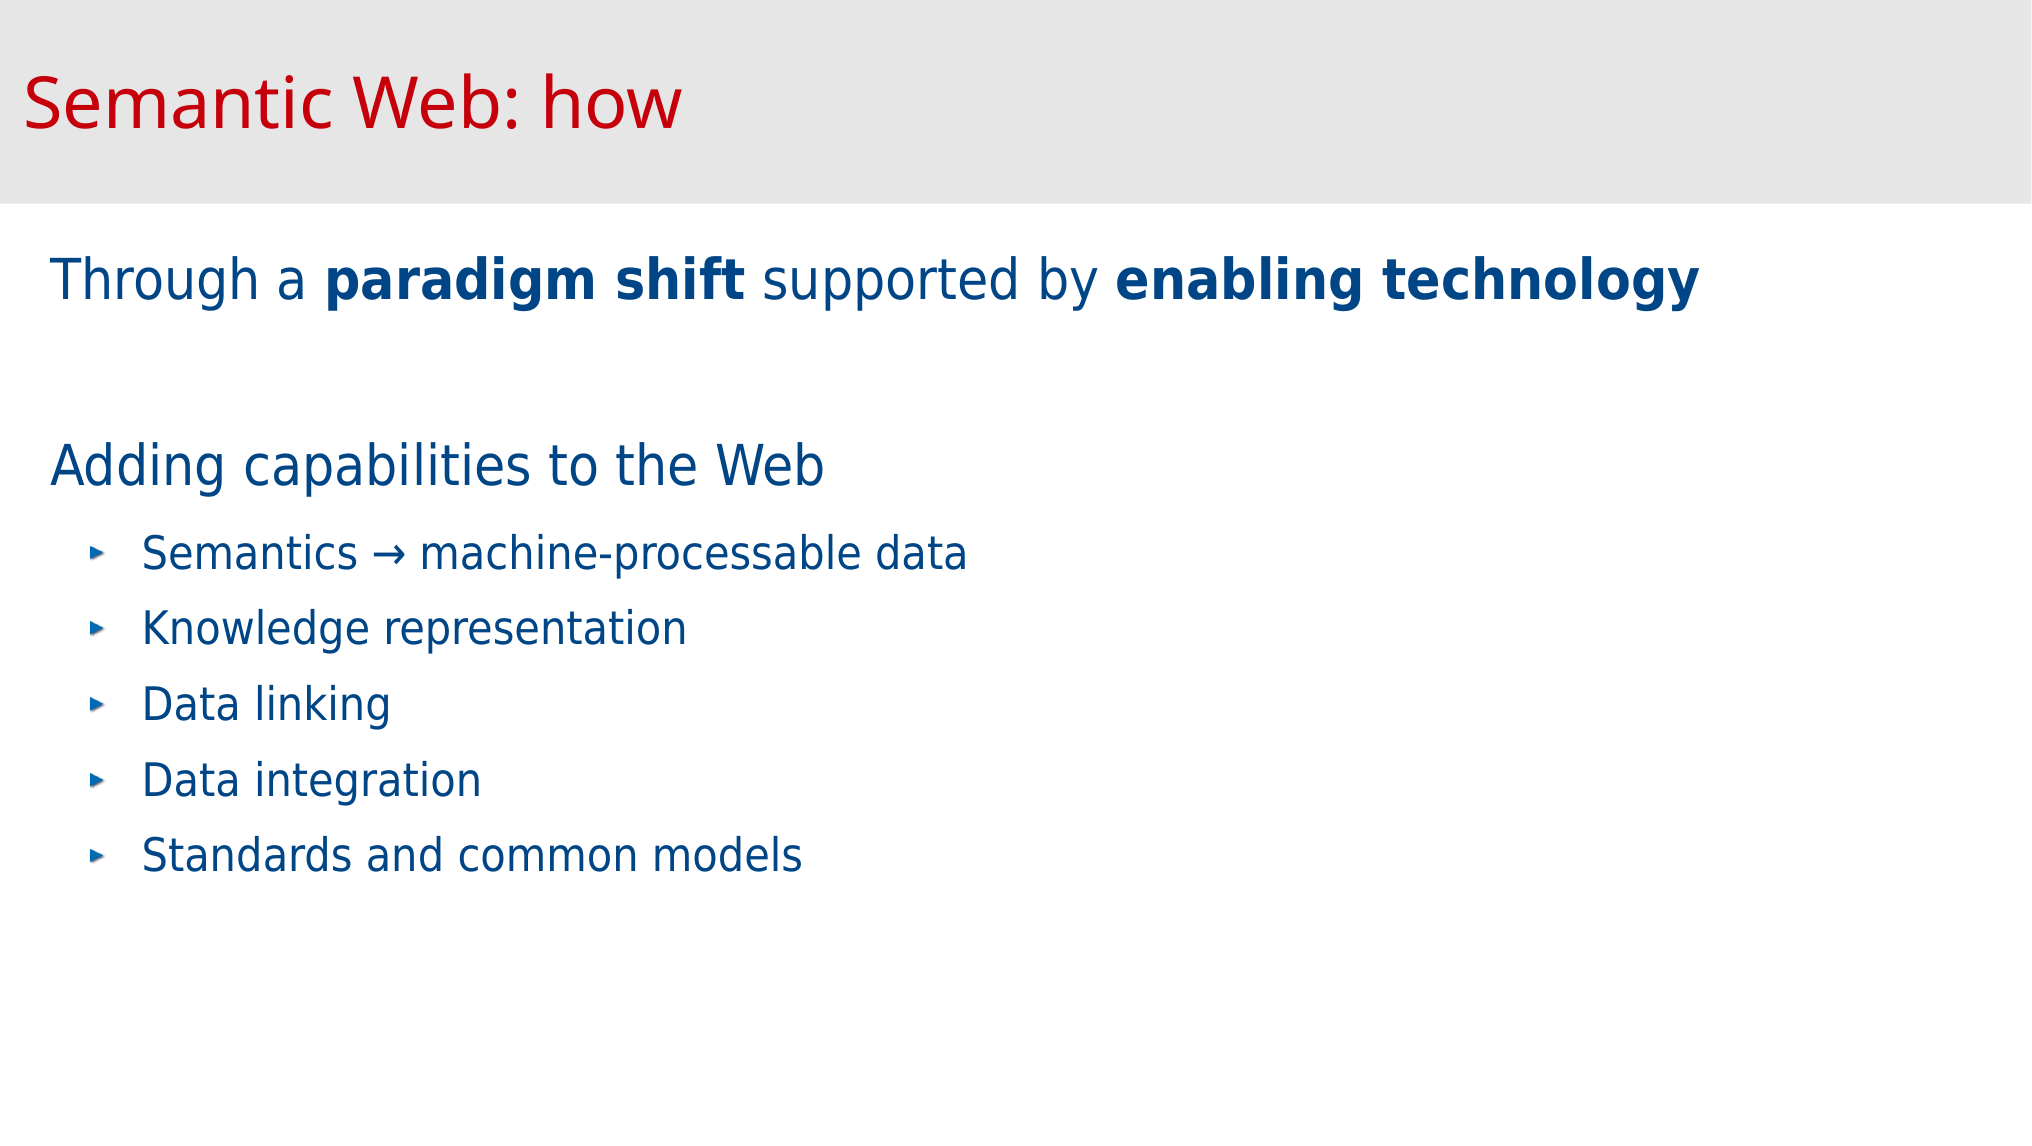

# Semantic Web: how
Through a paradigm shift supported by enabling technology
Adding capabilities to the Web
Semantics → machine-processable data
Knowledge representation
Data linking
Data integration
Standards and common models